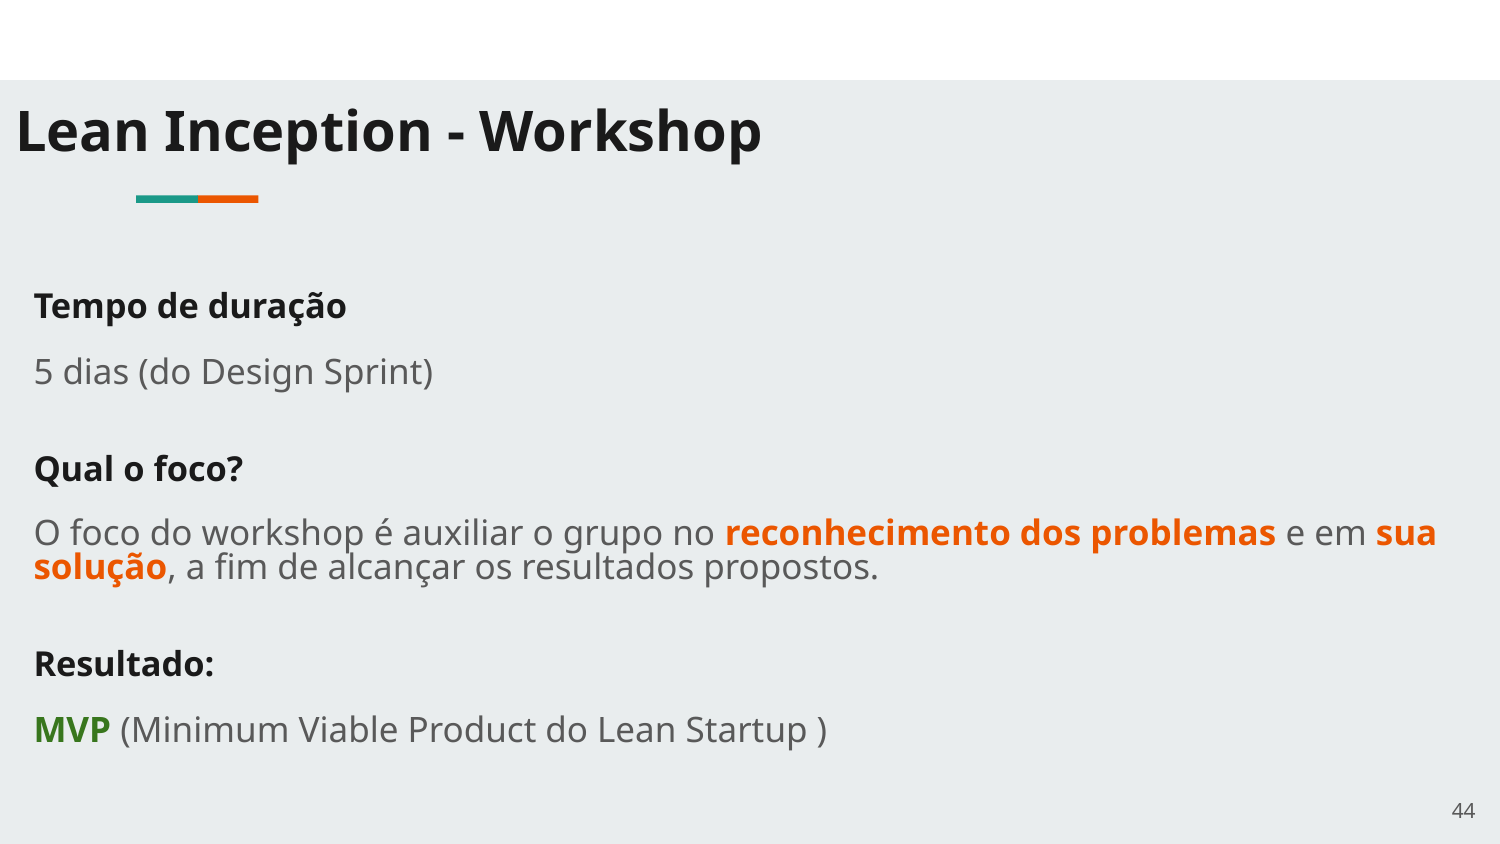

# Lean Inception - Workshop
Tempo de duração
5 dias (do Design Sprint)
Qual o foco?
O foco do workshop é auxiliar o grupo no reconhecimento dos problemas e em sua solução, a fim de alcançar os resultados propostos.
Resultado:
MVP (Minimum Viable Product do Lean Startup )